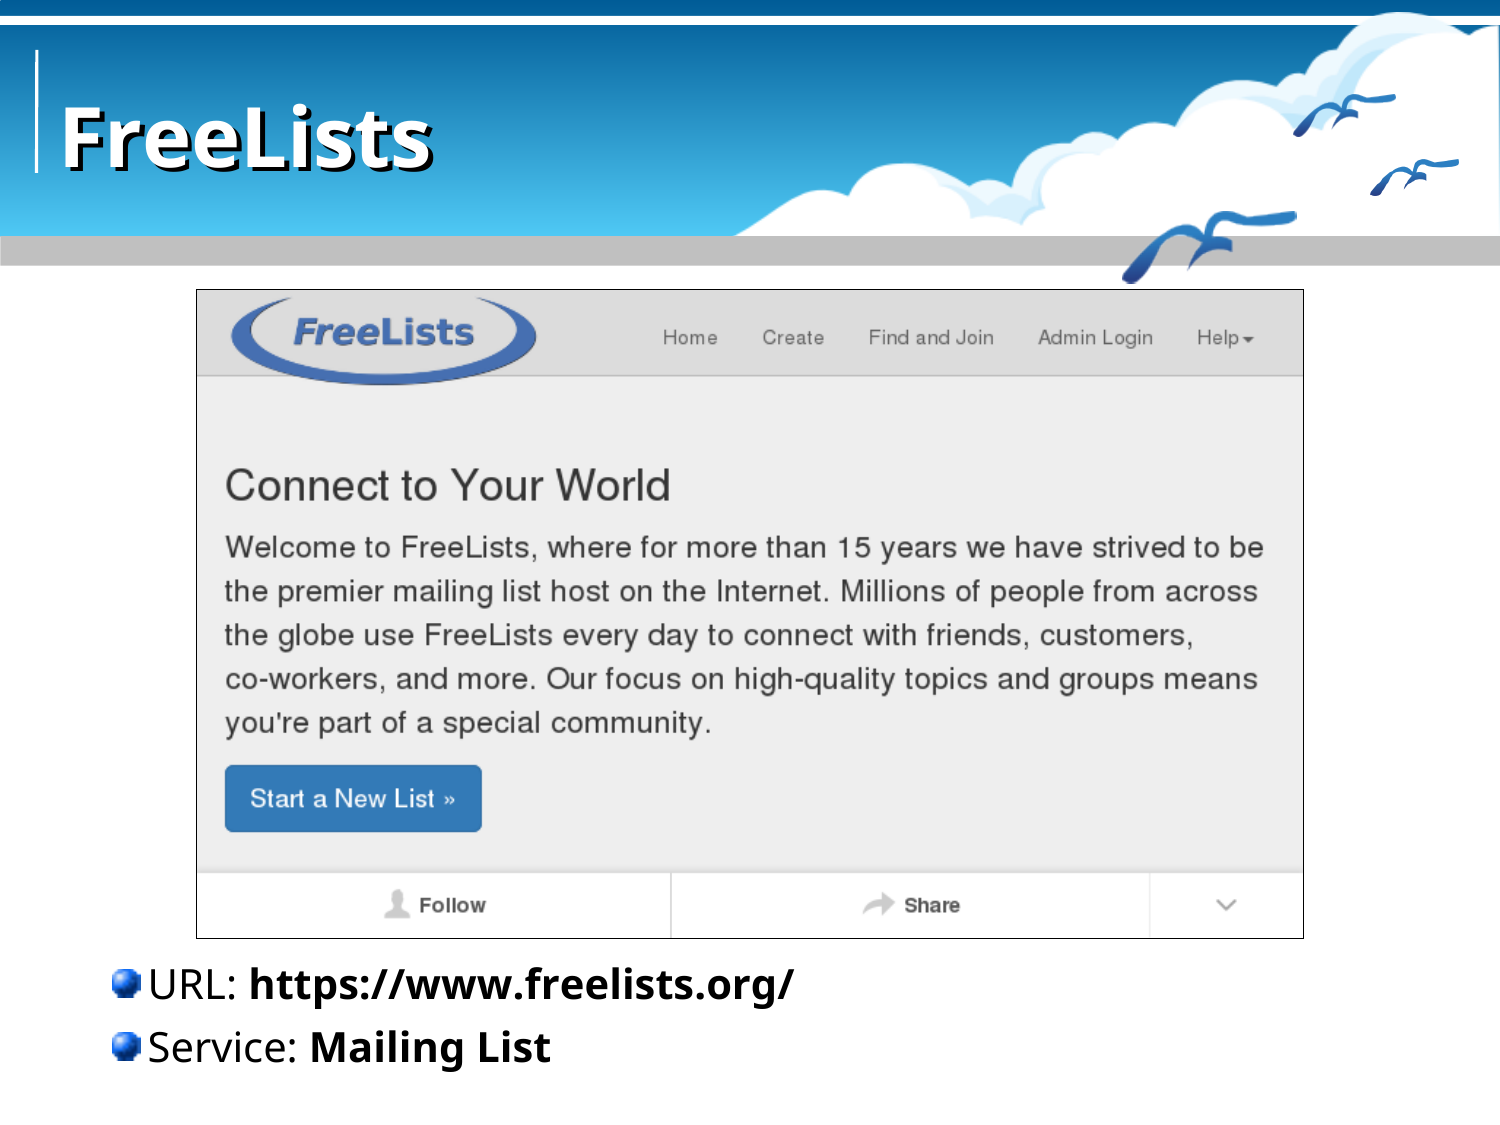

# FreeLists
URL: https://www.freelists.org/
Service: Mailing List